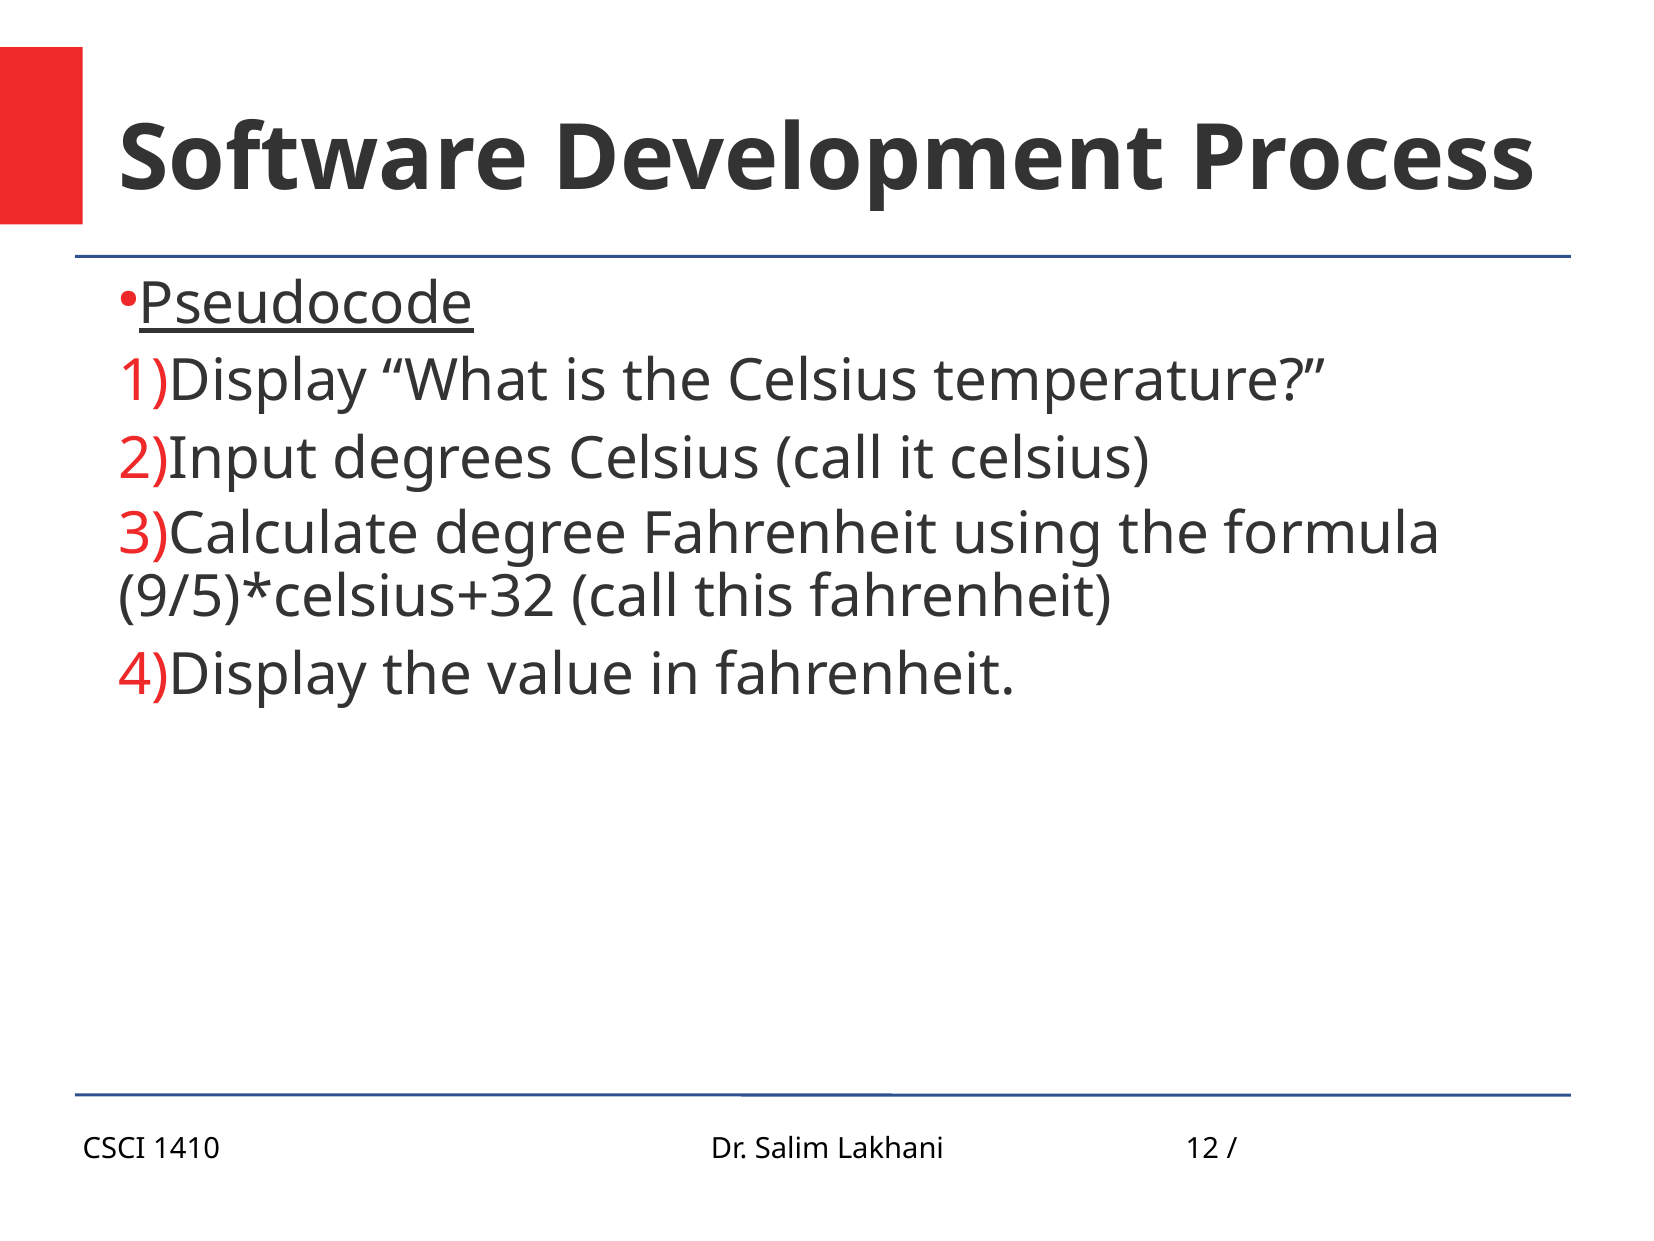

# Software Development Process
Pseudocode
Display “What is the Celsius temperature?”
Input degrees Celsius (call it celsius)
Calculate degree Fahrenheit using the formula (9/5)*celsius+32 (call this fahrenheit)
Display the value in fahrenheit.
CSCI 1410
Dr. Salim Lakhani